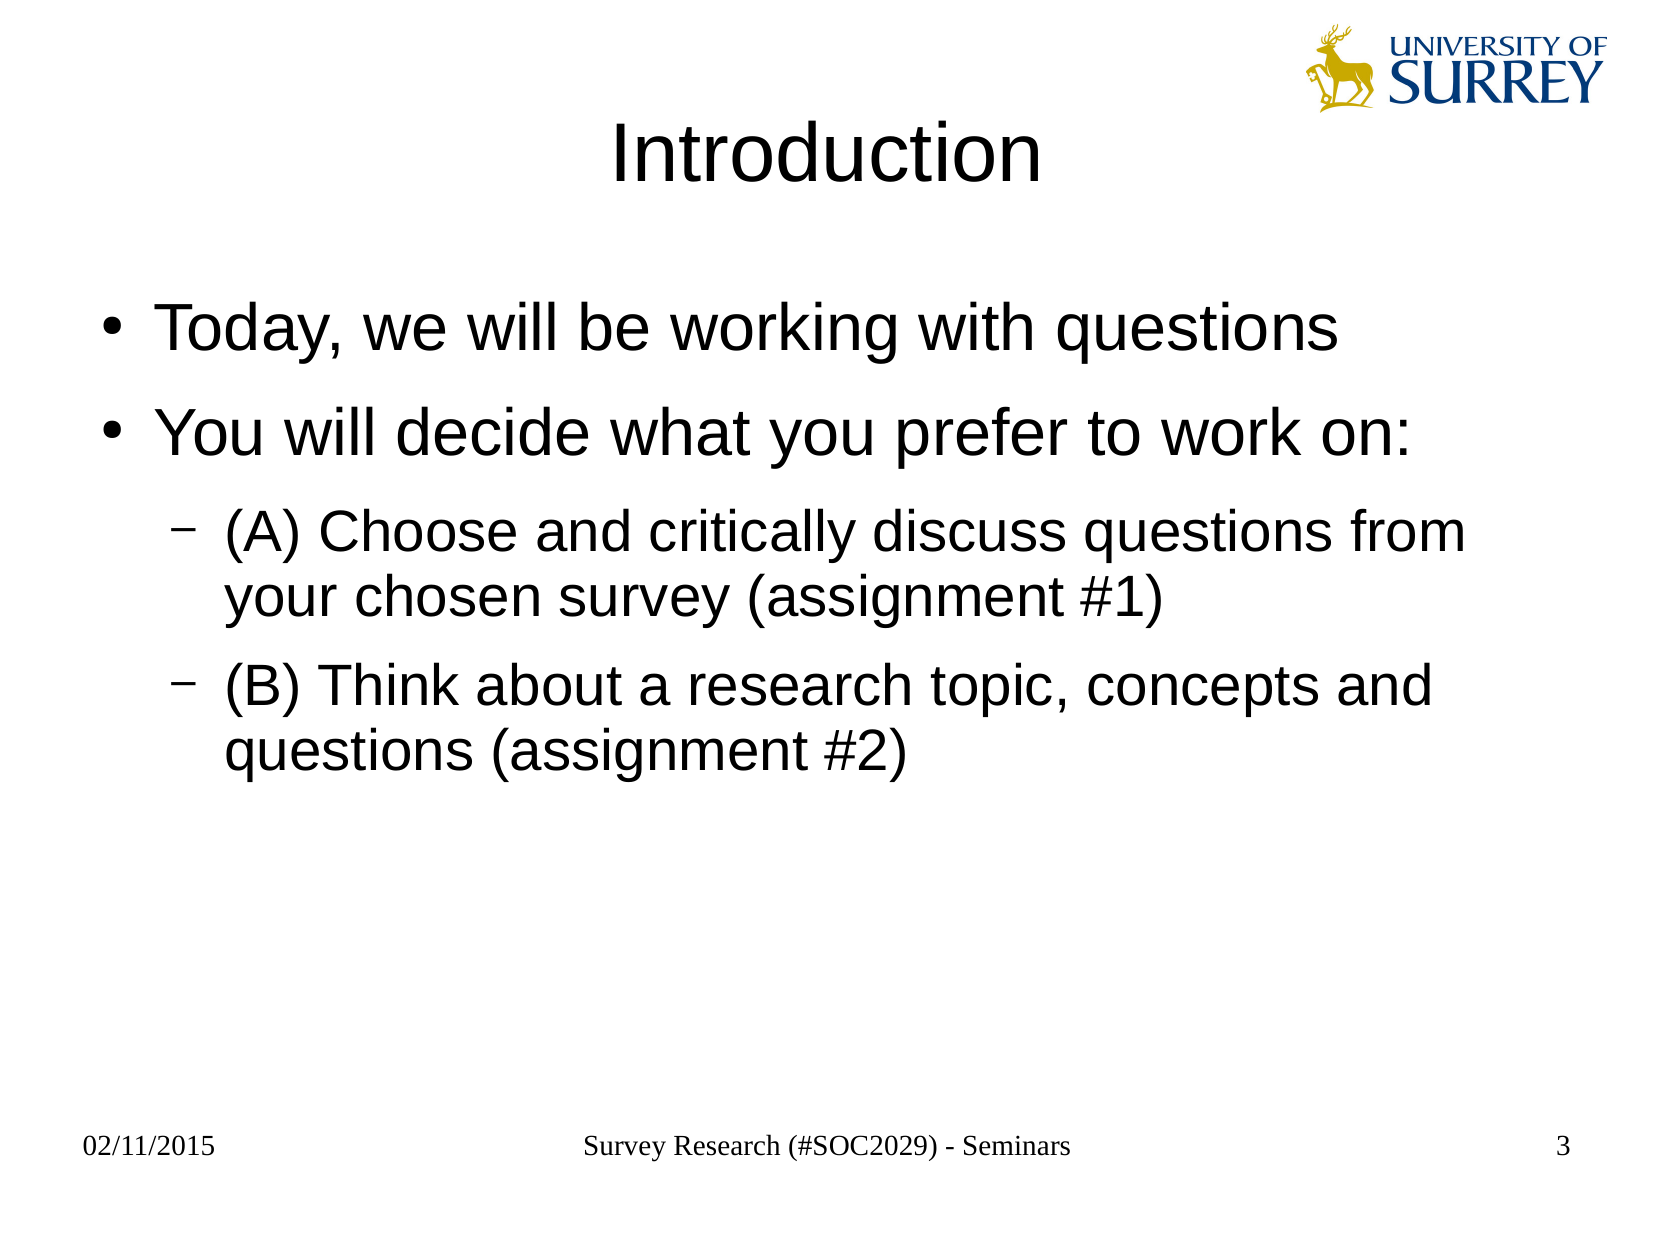

# Introduction
Today, we will be working with questions
You will decide what you prefer to work on:
(A) Choose and critically discuss questions from your chosen survey (assignment #1)
(B) Think about a research topic, concepts and questions (assignment #2)
05/10/2015
3